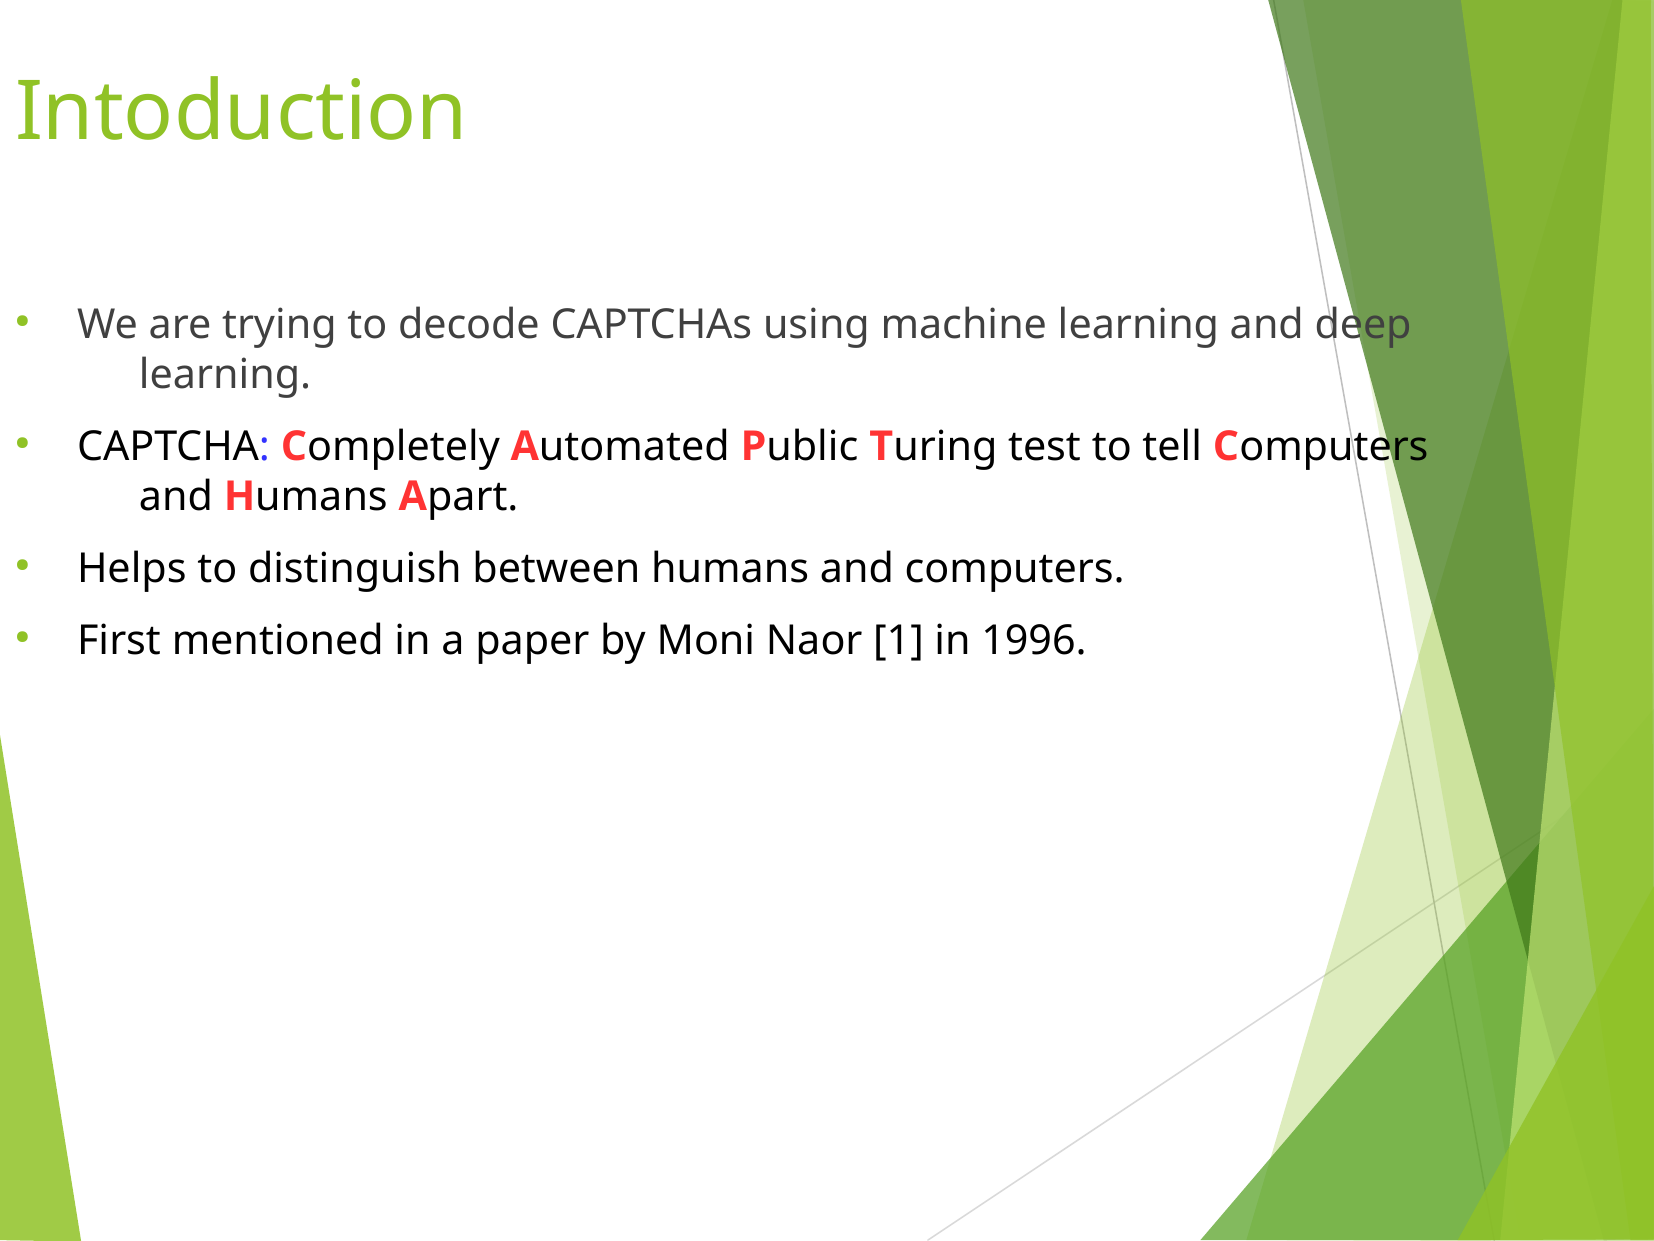

# Intoduction
We are trying to decode CAPTCHAs using machine learning and deep learning.
CAPTCHA: Completely Automated Public Turing test to tell Computers and Humans Apart.
Helps to distinguish between humans and computers.
First mentioned in a paper by Moni Naor [1] in 1996.